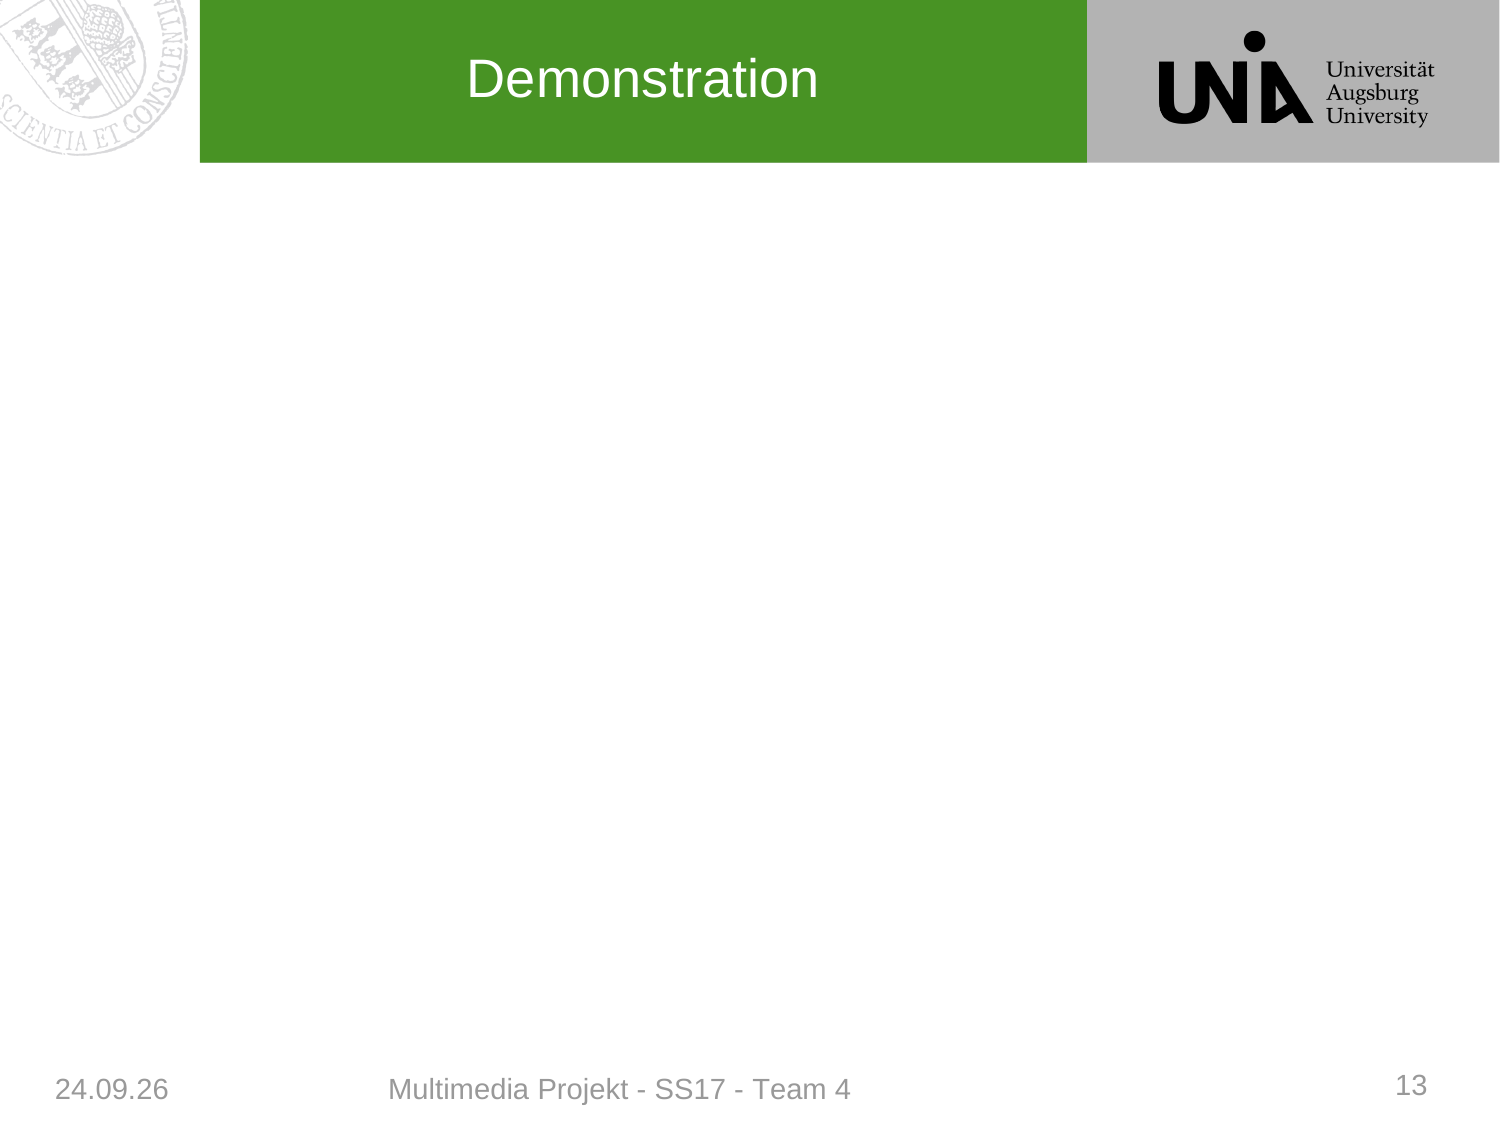

# Demonstration
13
Multimedia Projekt - SS17 - Team 4